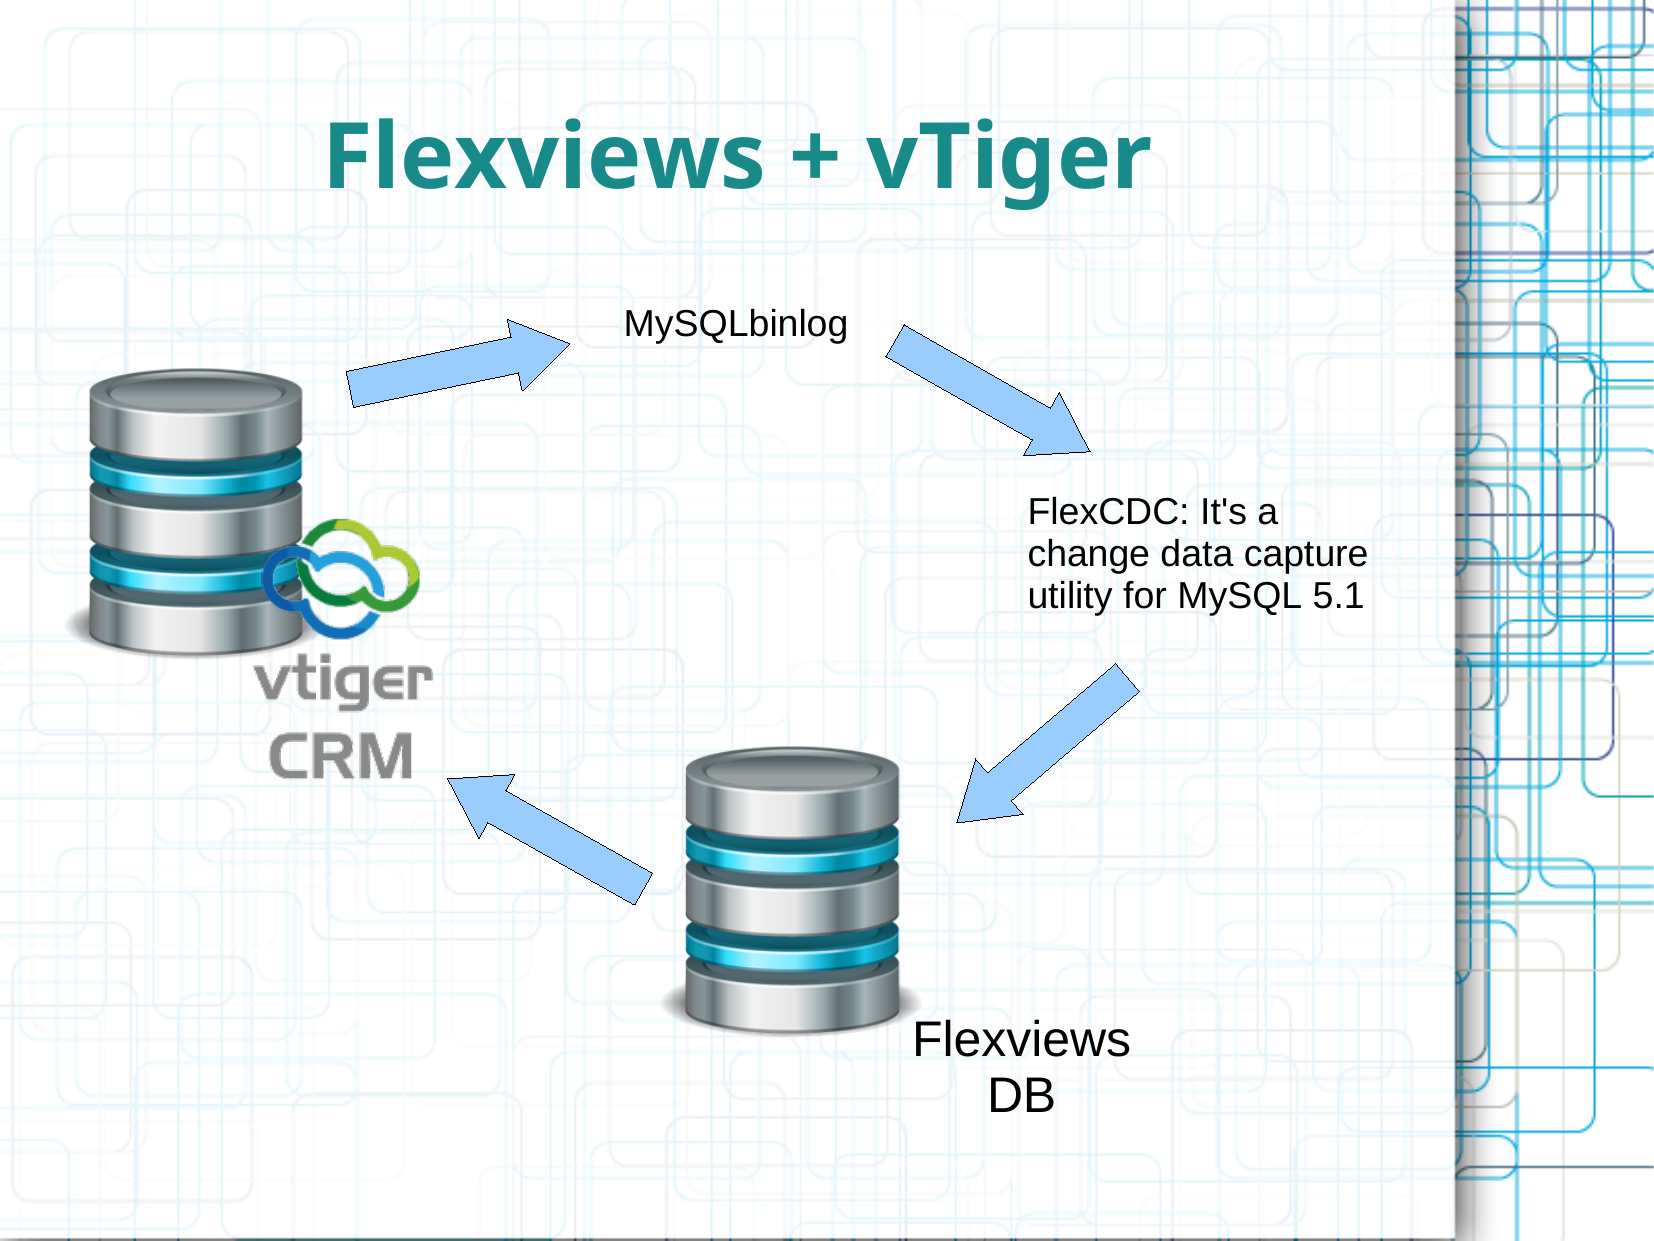

# Flexviews + vTiger
MySQLbinlog
FlexCDC: It's a change data capture utility for MySQL 5.1
Flexviews DB